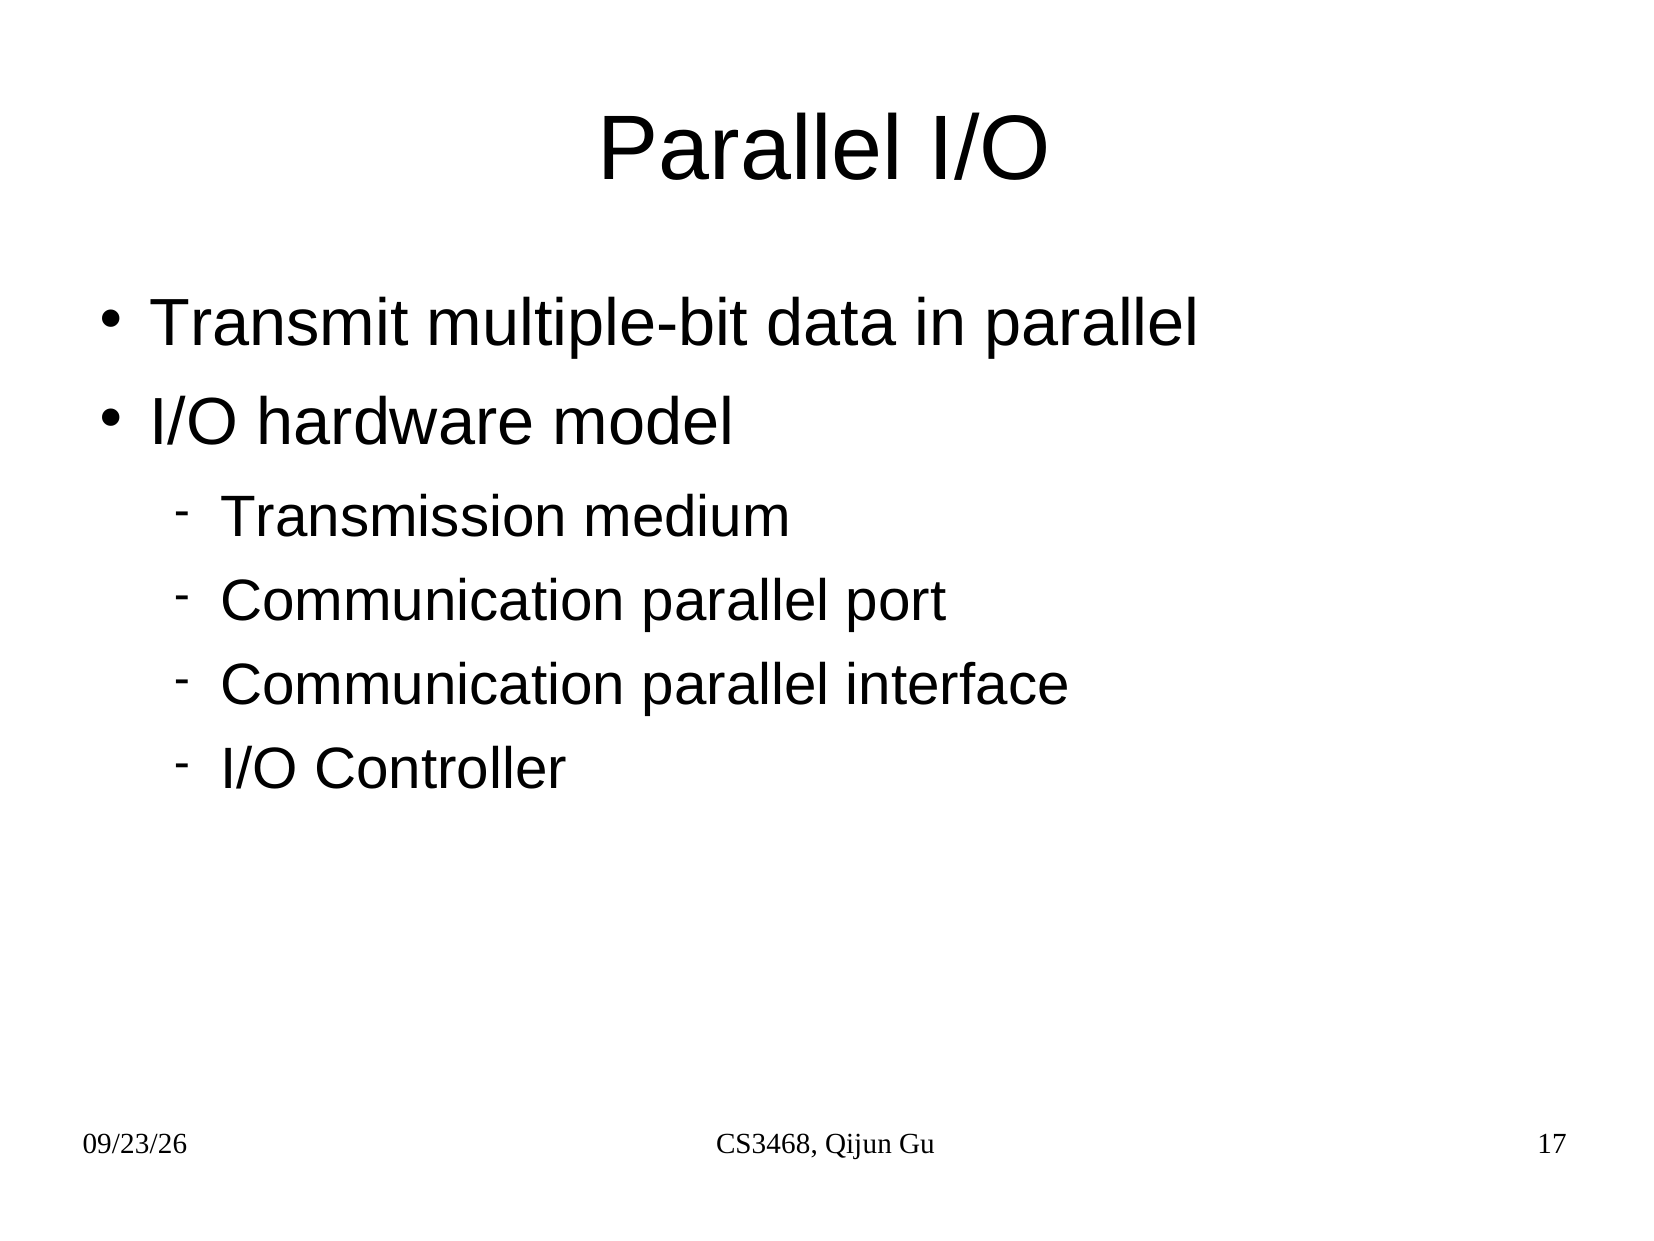

# Parallel I/O
Transmit multiple-bit data in parallel
I/O hardware model
Transmission medium
Communication parallel port
Communication parallel interface
I/O Controller
CS3468, Qijun Gu
17